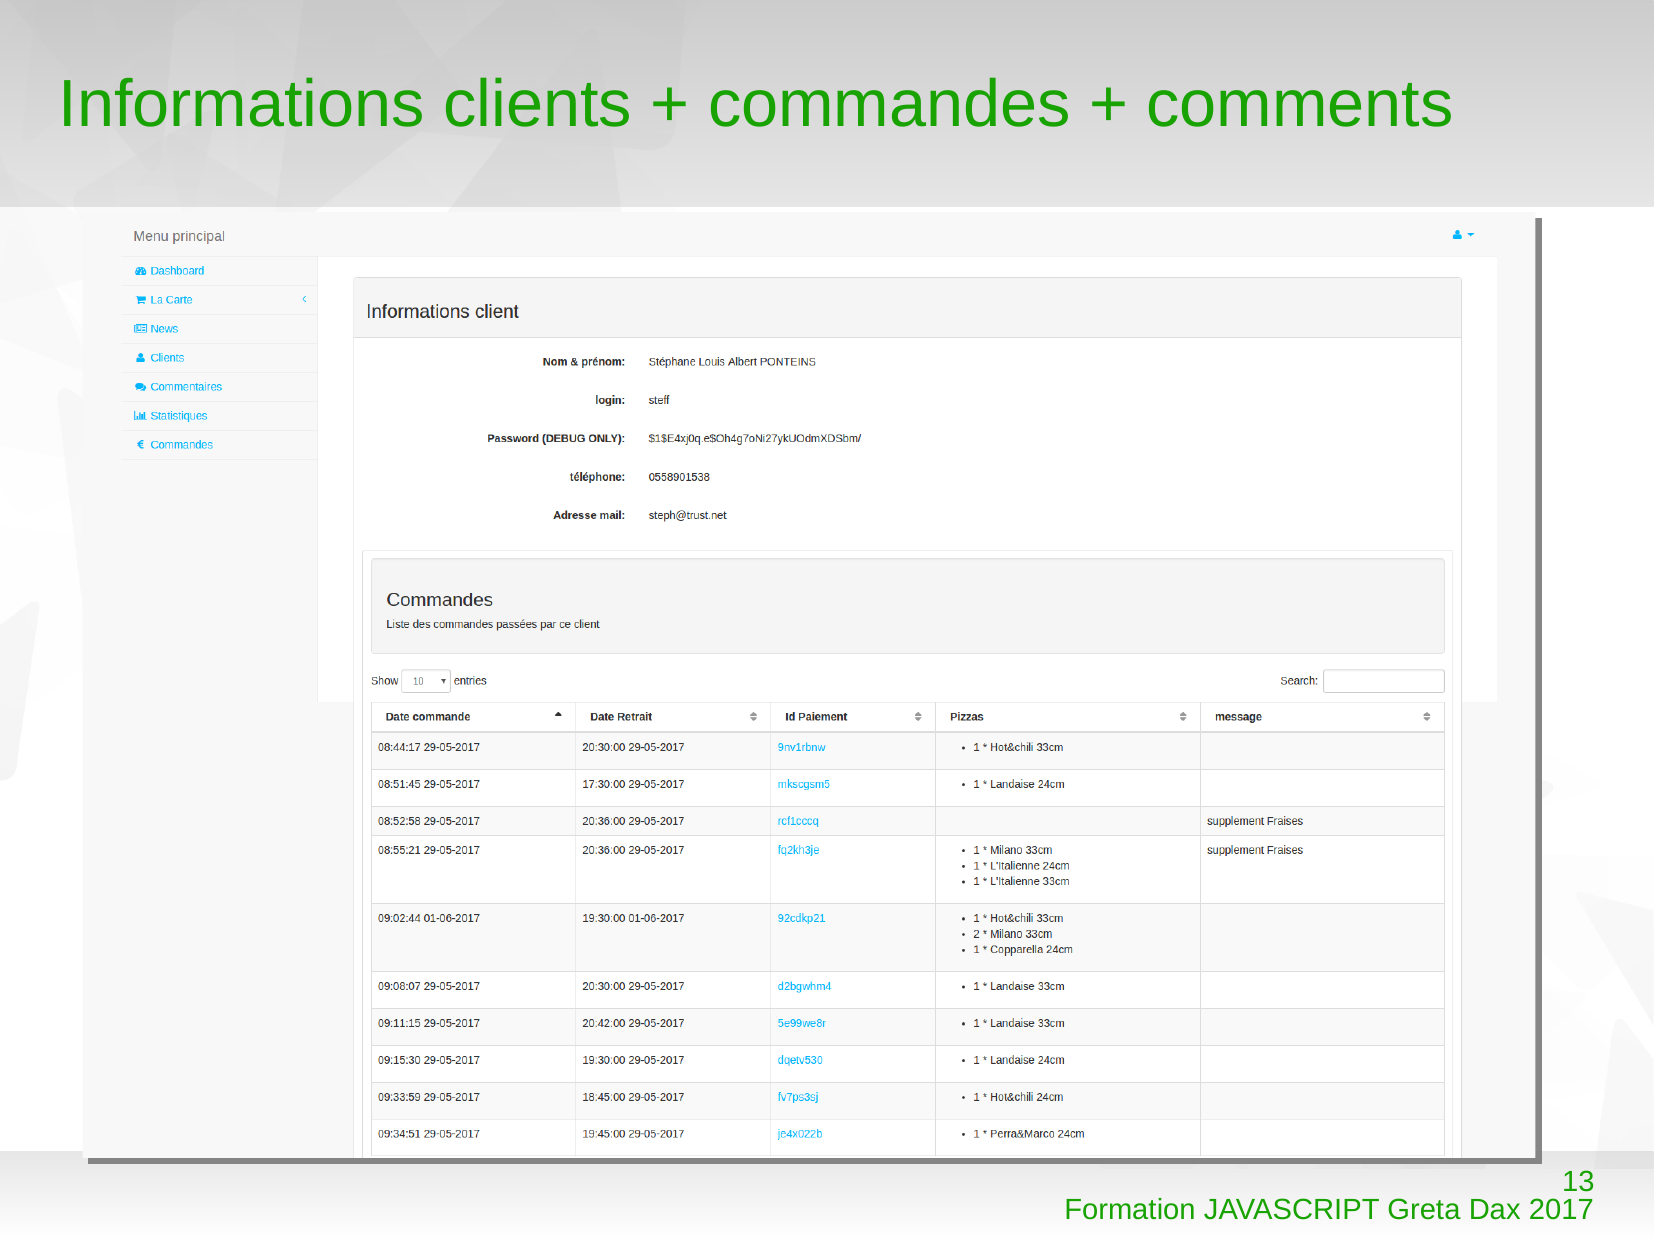

# Informations clients + commandes + comments
13
Formation JAVASCRIPT Greta Dax 2017